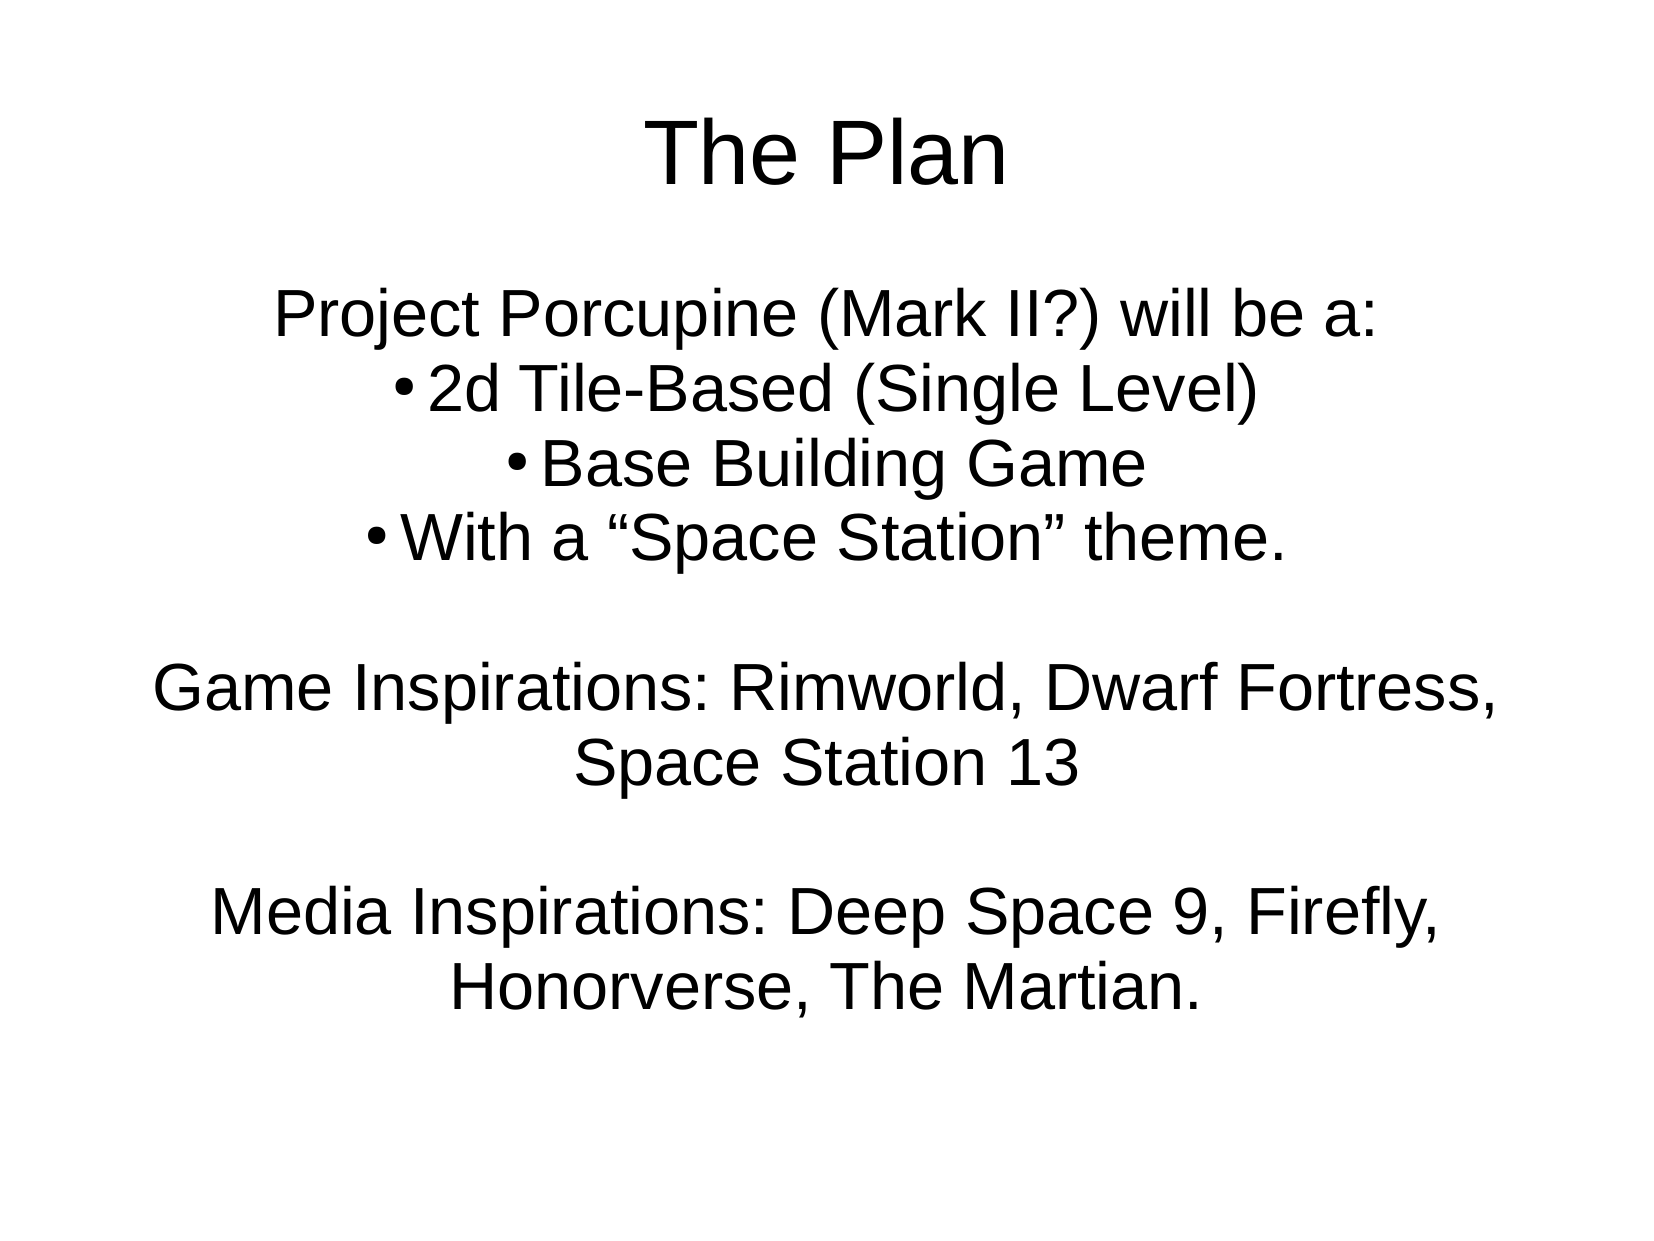

The Plan
# Project Porcupine (Mark II?) will be a:
2d Tile-Based (Single Level)
Base Building Game
With a “Space Station” theme.
Game Inspirations: Rimworld, Dwarf Fortress, Space Station 13
Media Inspirations: Deep Space 9, Firefly, Honorverse, The Martian.